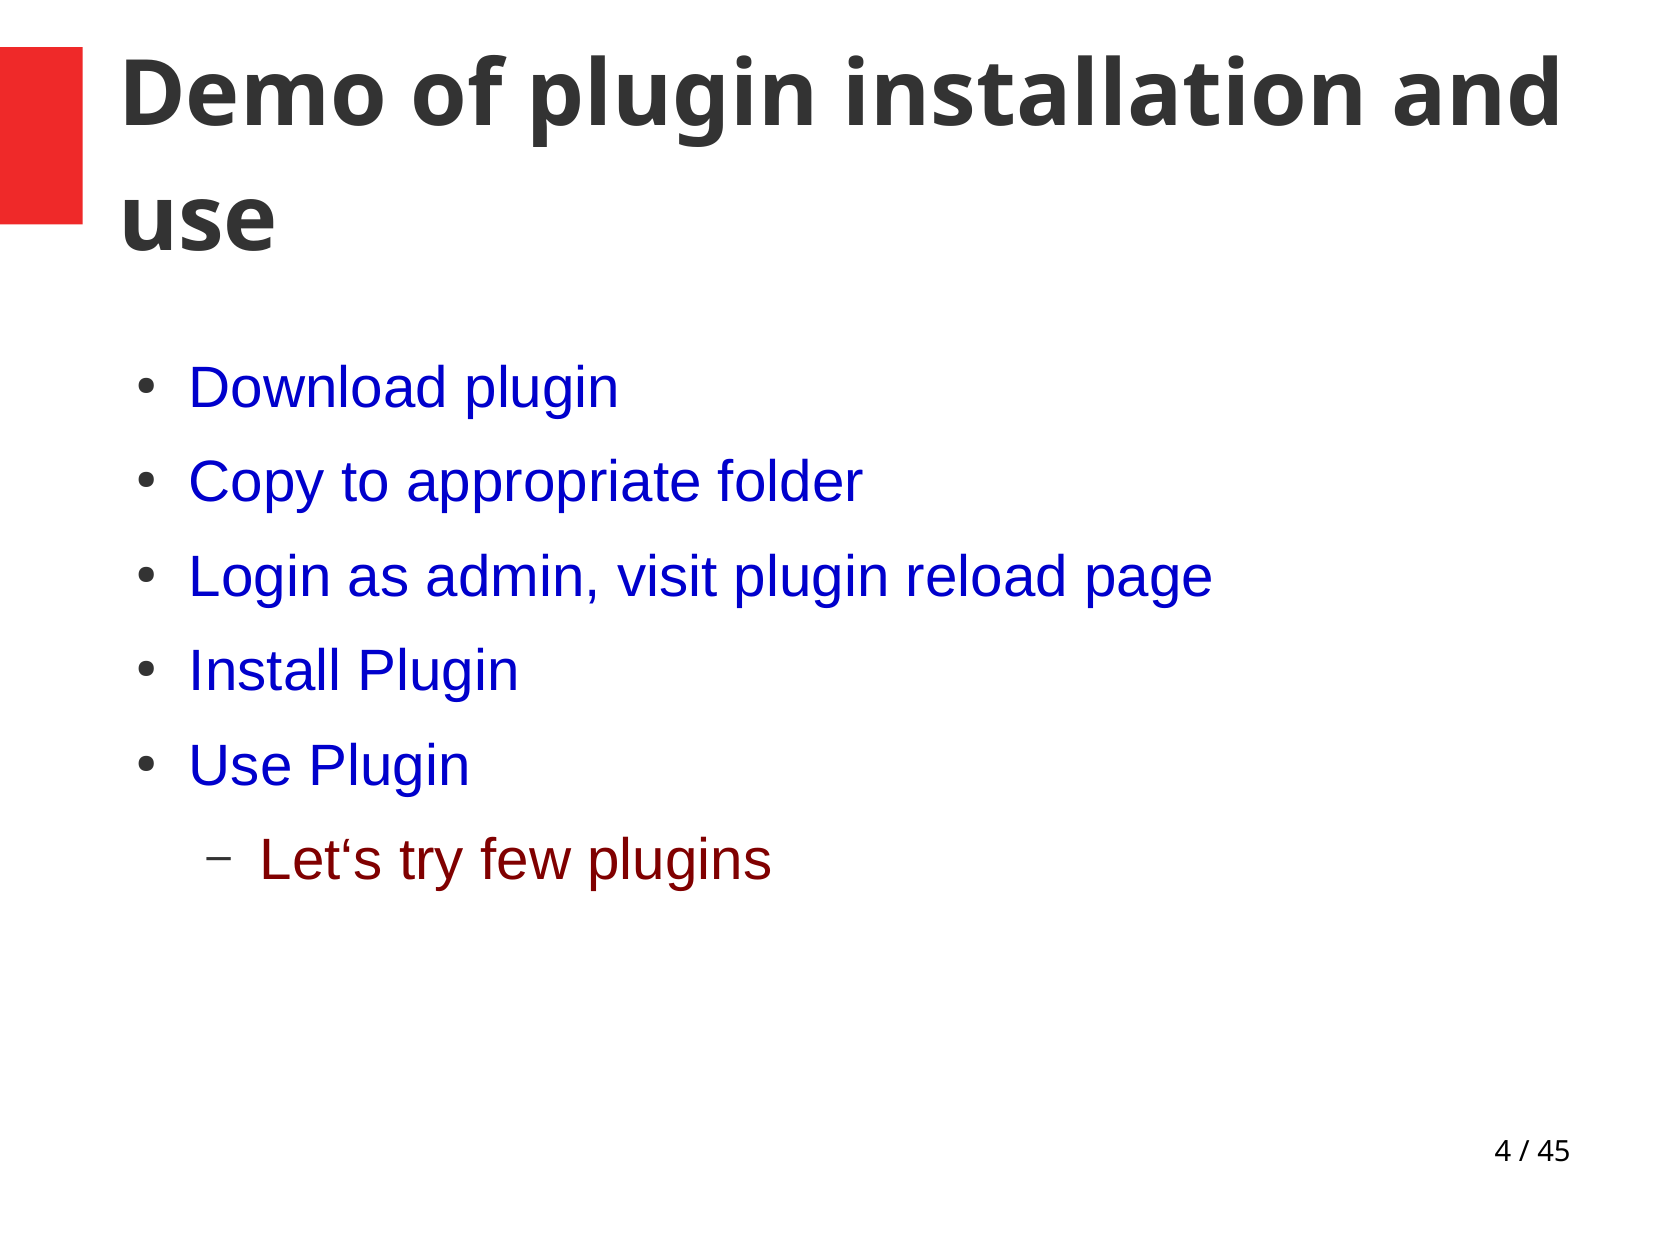

# Demo of plugin installation and use
Download plugin
Copy to appropriate folder
Login as admin, visit plugin reload page
Install Plugin
Use Plugin
Let‘s try few plugins
4